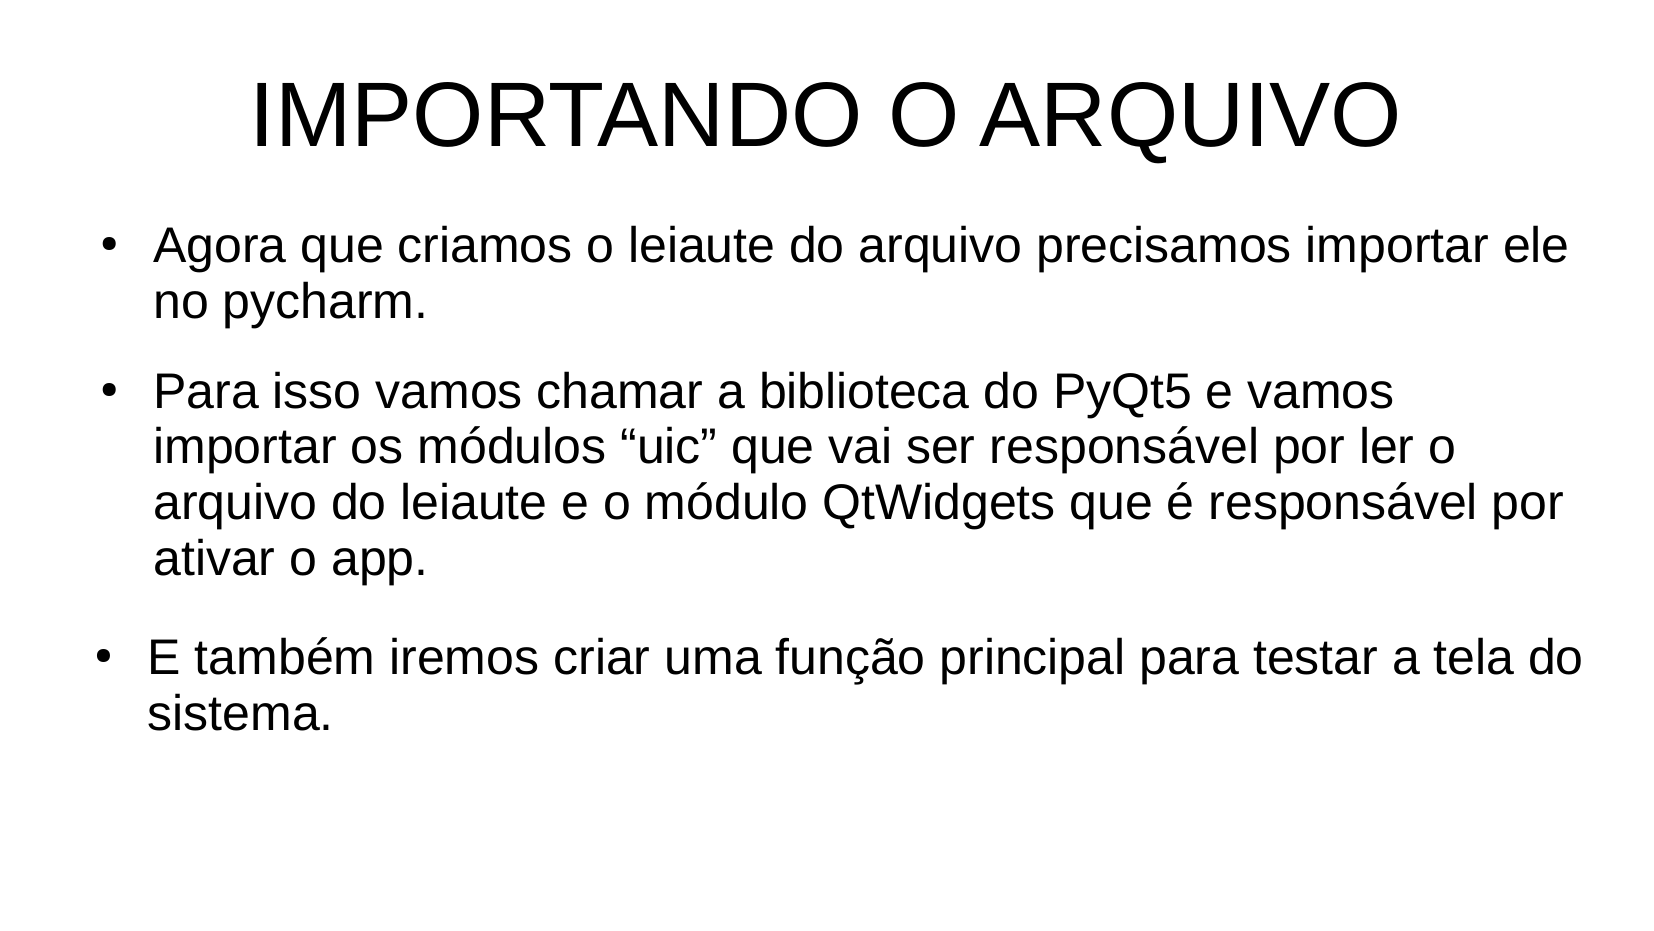

# IMPORTANDO O ARQUIVO
Agora que criamos o leiaute do arquivo precisamos importar ele no pycharm.
Para isso vamos chamar a biblioteca do PyQt5 e vamos importar os módulos “uic” que vai ser responsável por ler o arquivo do leiaute e o módulo QtWidgets que é responsável por ativar o app.
E também iremos criar uma função principal para testar a tela do sistema.